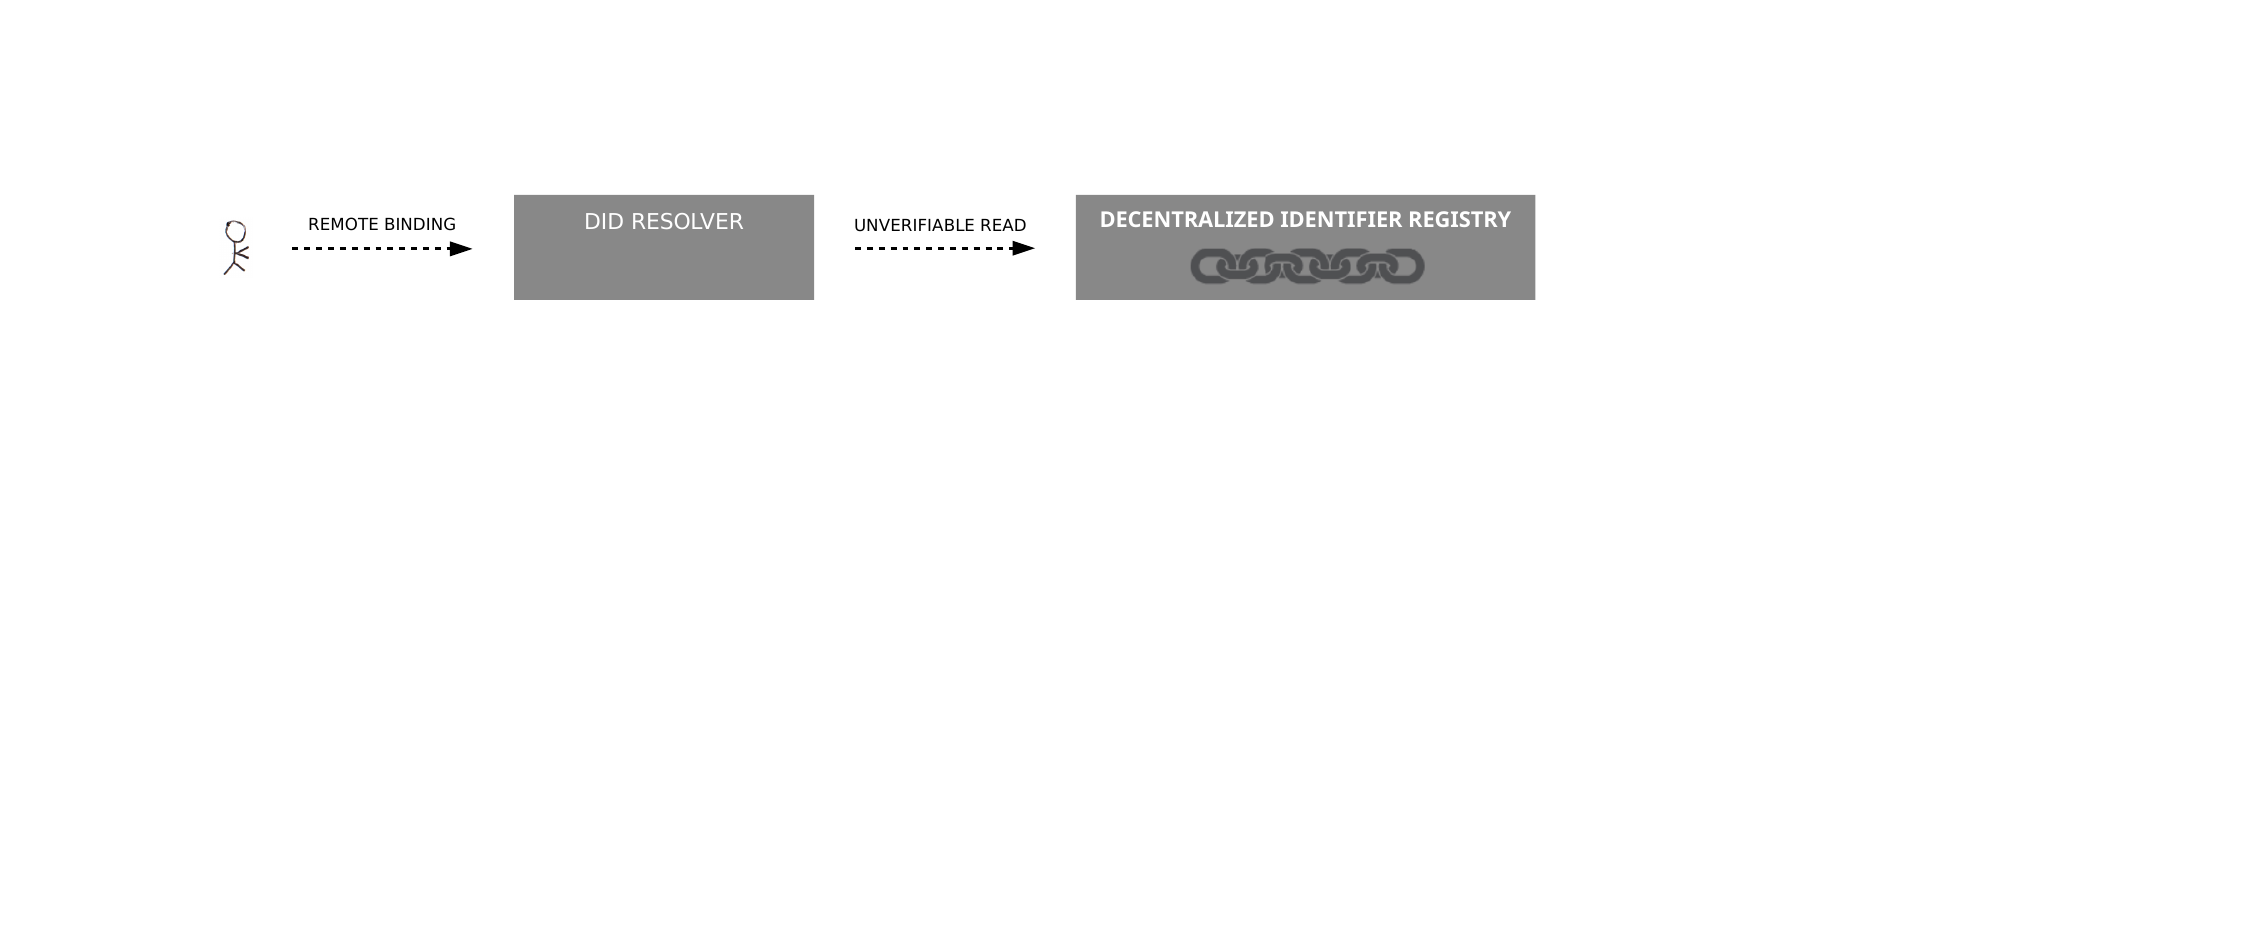

DID RESOLVER
DECENTRALIZED IDENTIFIER REGISTRY
REMOTE BINDING
UNVERIFIABLE READ